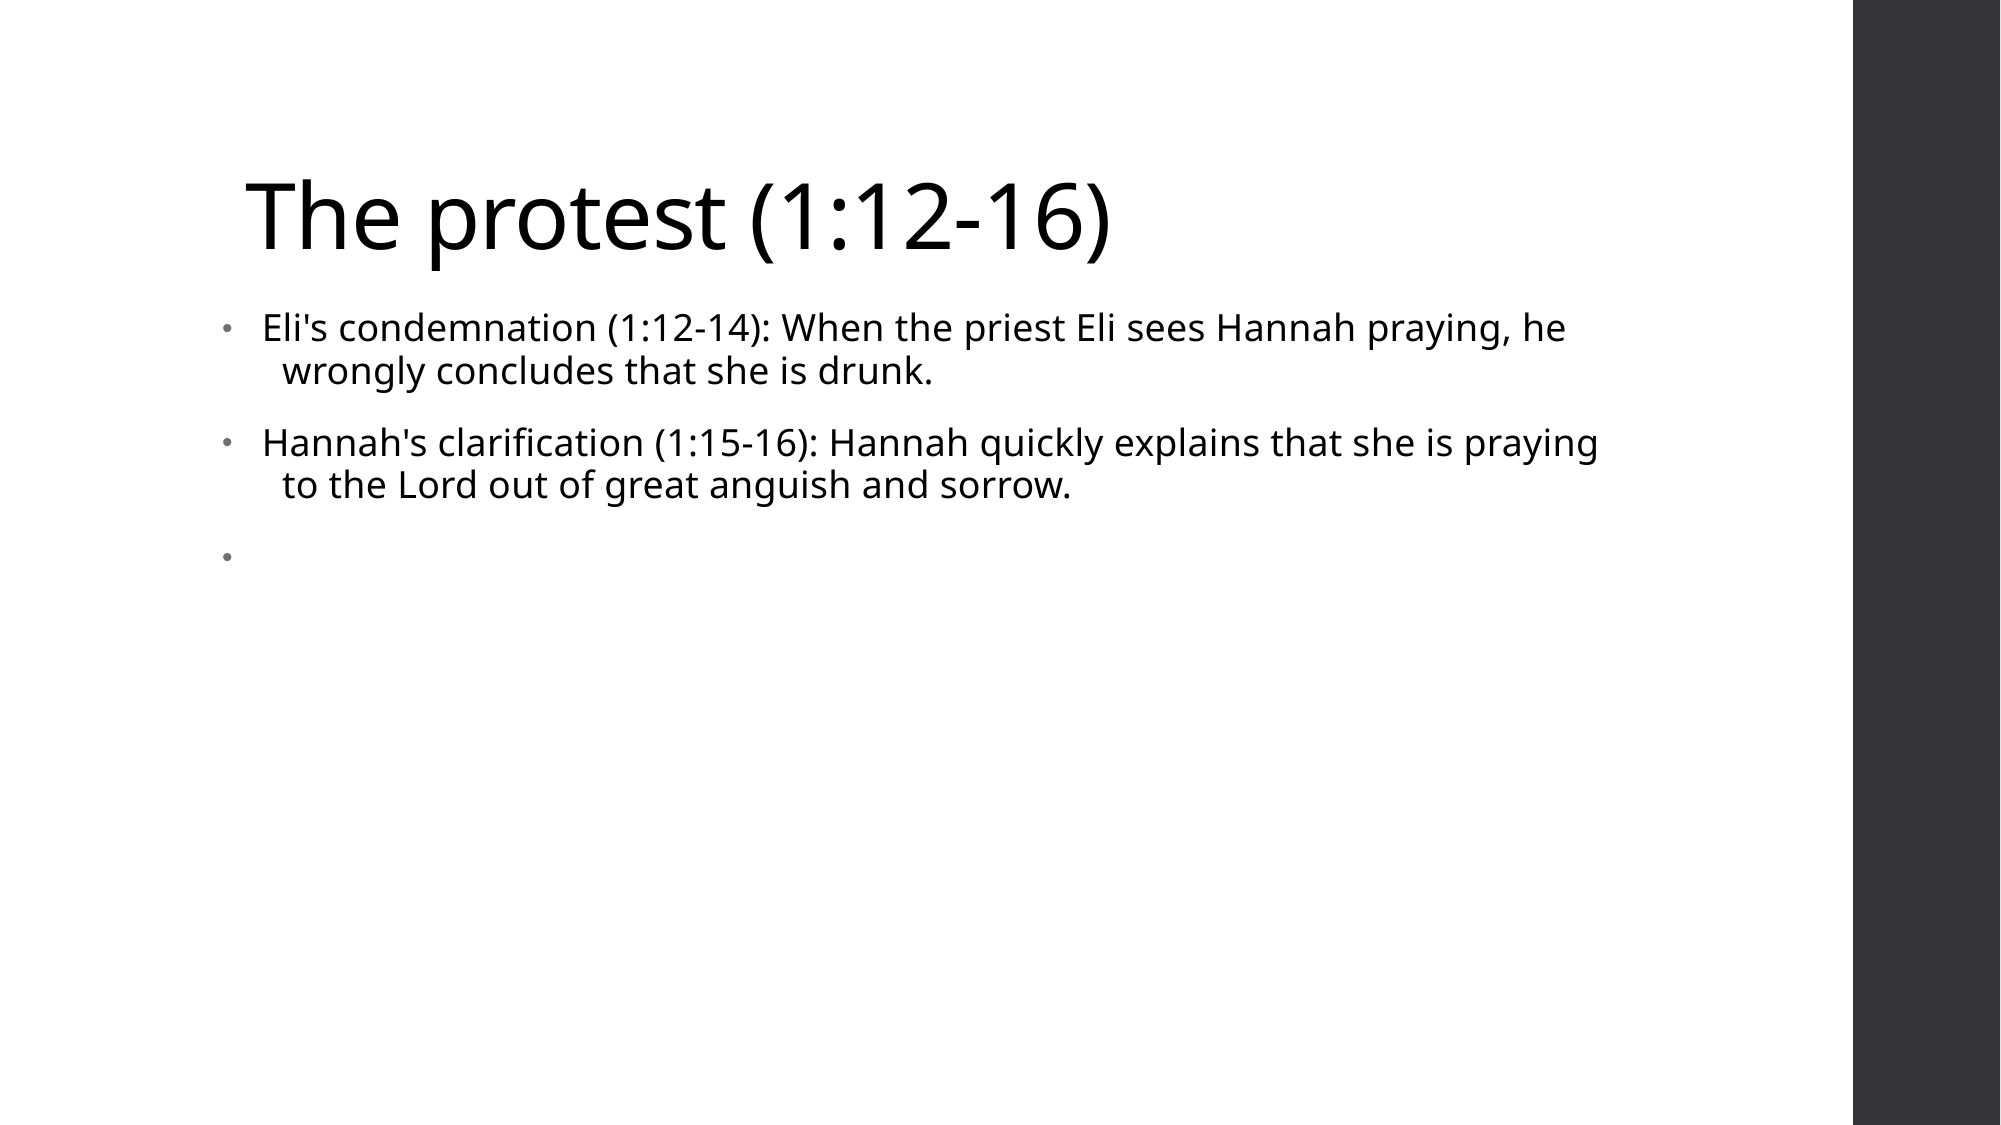

# The protest (1:12-16)
 Eli's condemnation (1:12-14): When the priest Eli sees Hannah praying, he wrongly concludes that she is drunk.
 Hannah's clarification (1:15-16): Hannah quickly explains that she is praying to the Lord out of great anguish and sorrow.